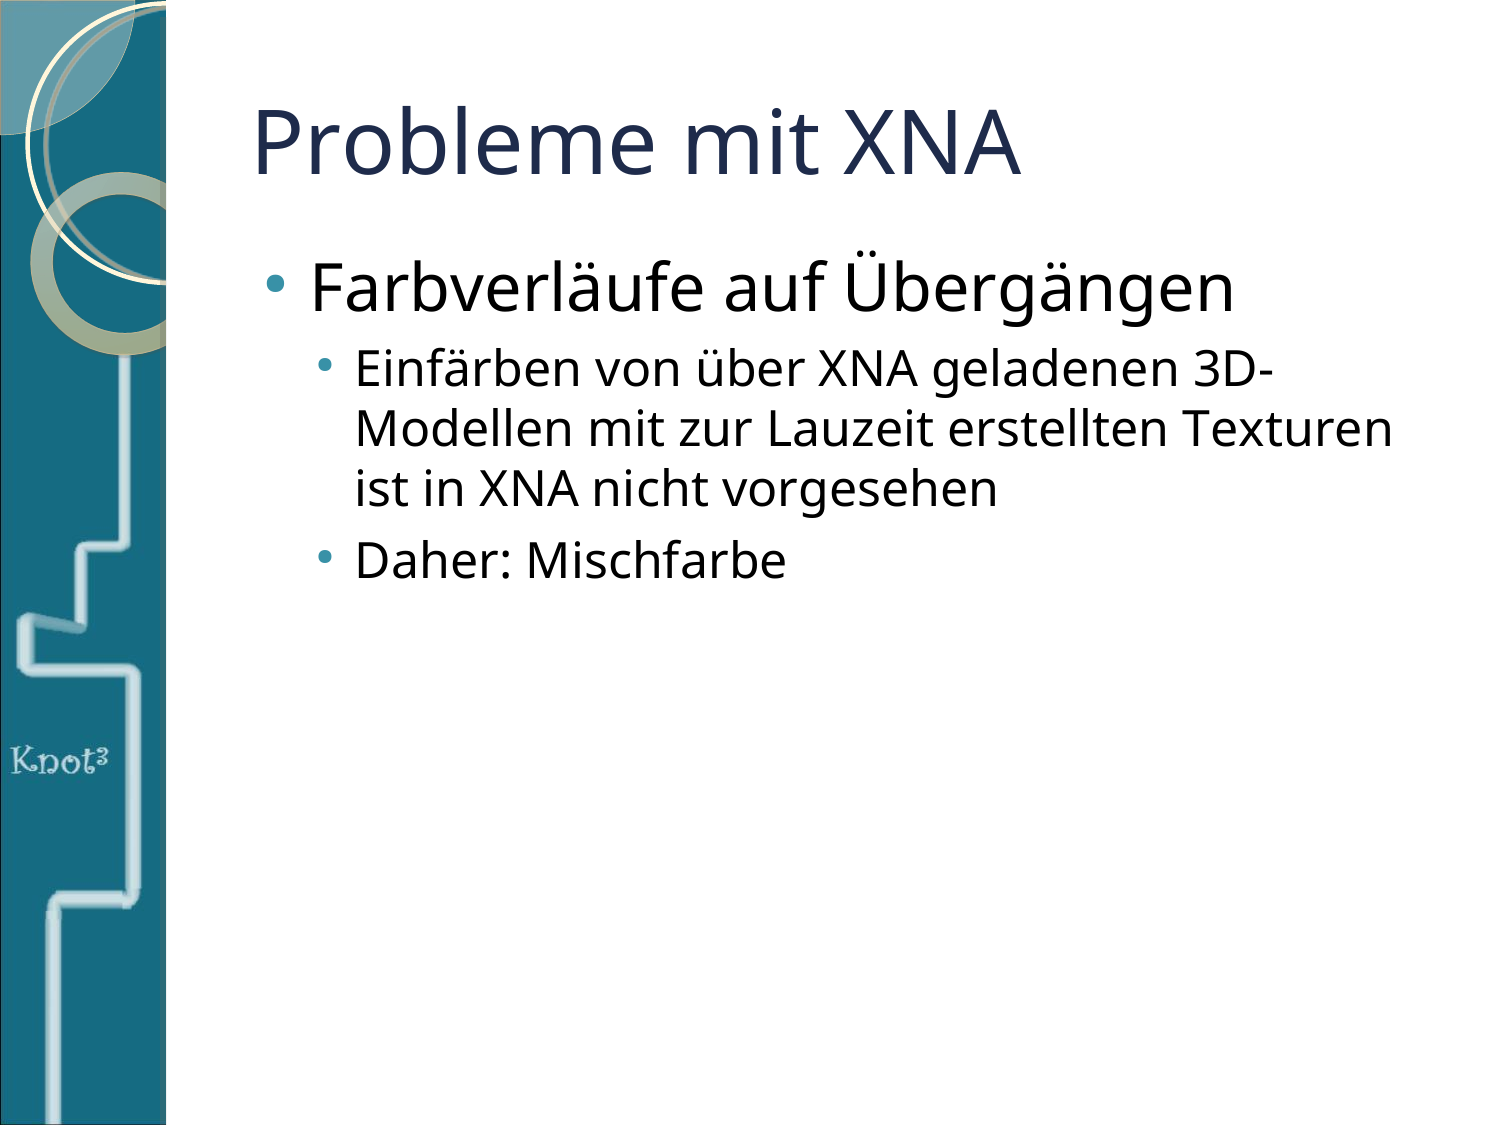

# Probleme mit XNA
Farbverläufe auf Übergängen
Einfärben von über XNA geladenen 3D-Modellen mit zur Lauzeit erstellten Texturen ist in XNA nicht vorgesehen
Daher: Mischfarbe